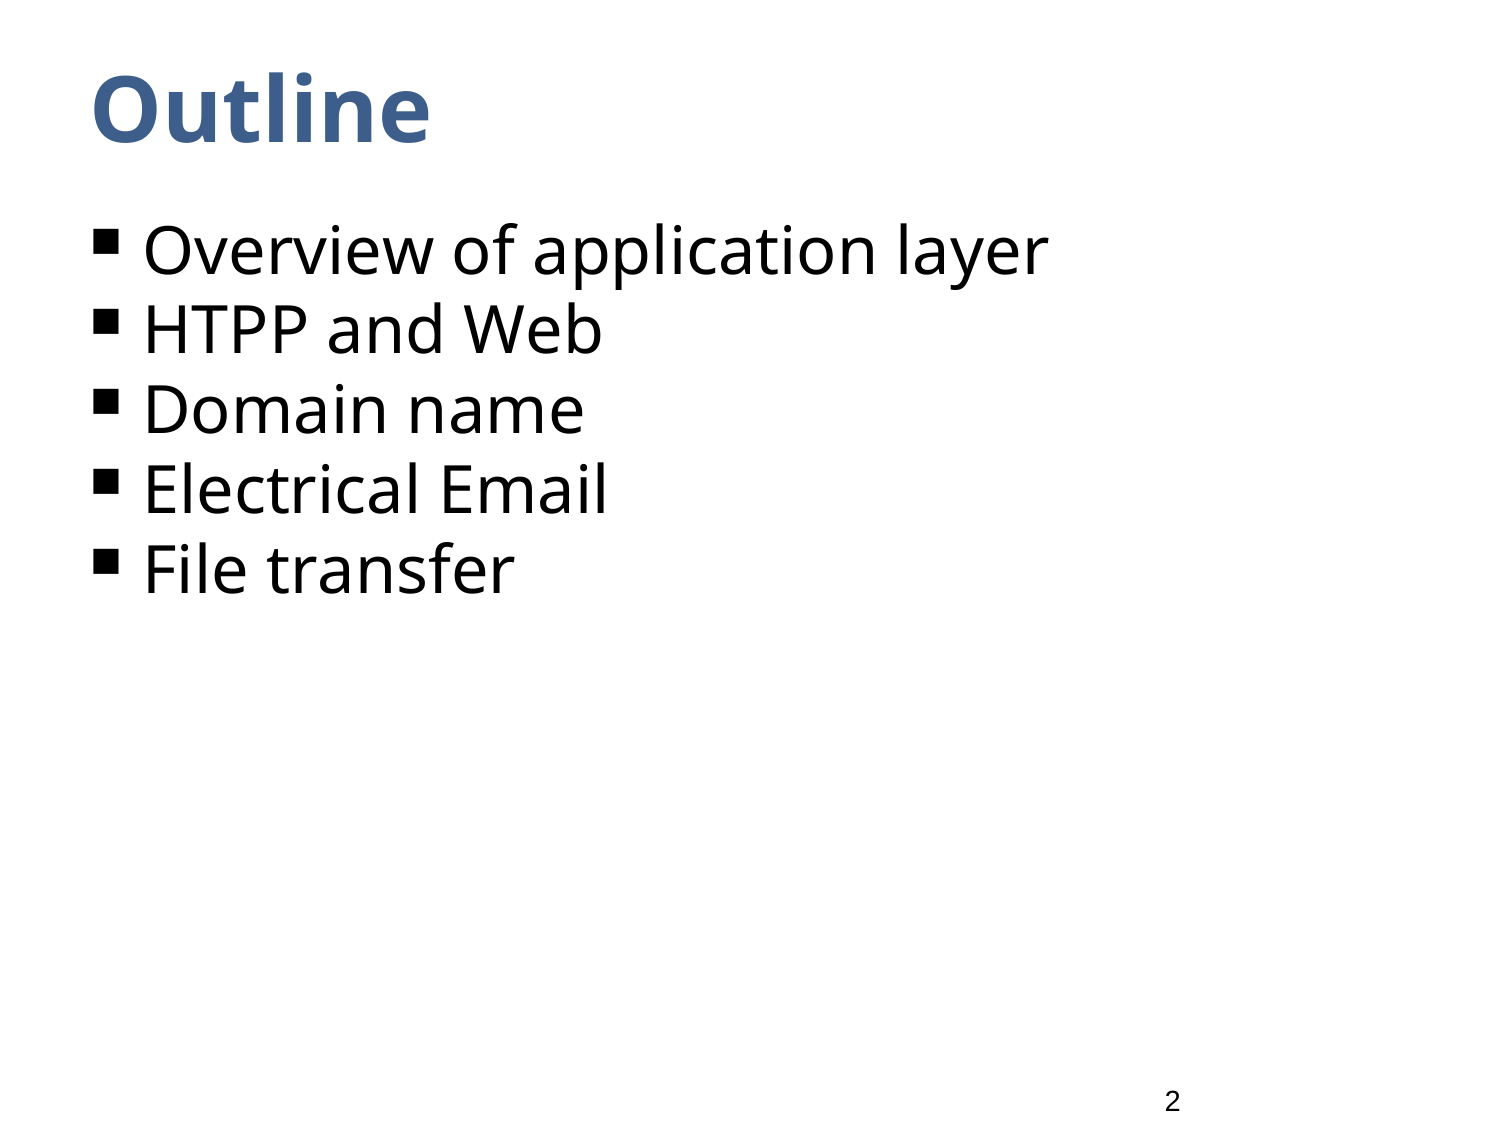

Outline
 Overview of application layer
 HTPP and Web
 Domain name
 Electrical Email
 File transfer